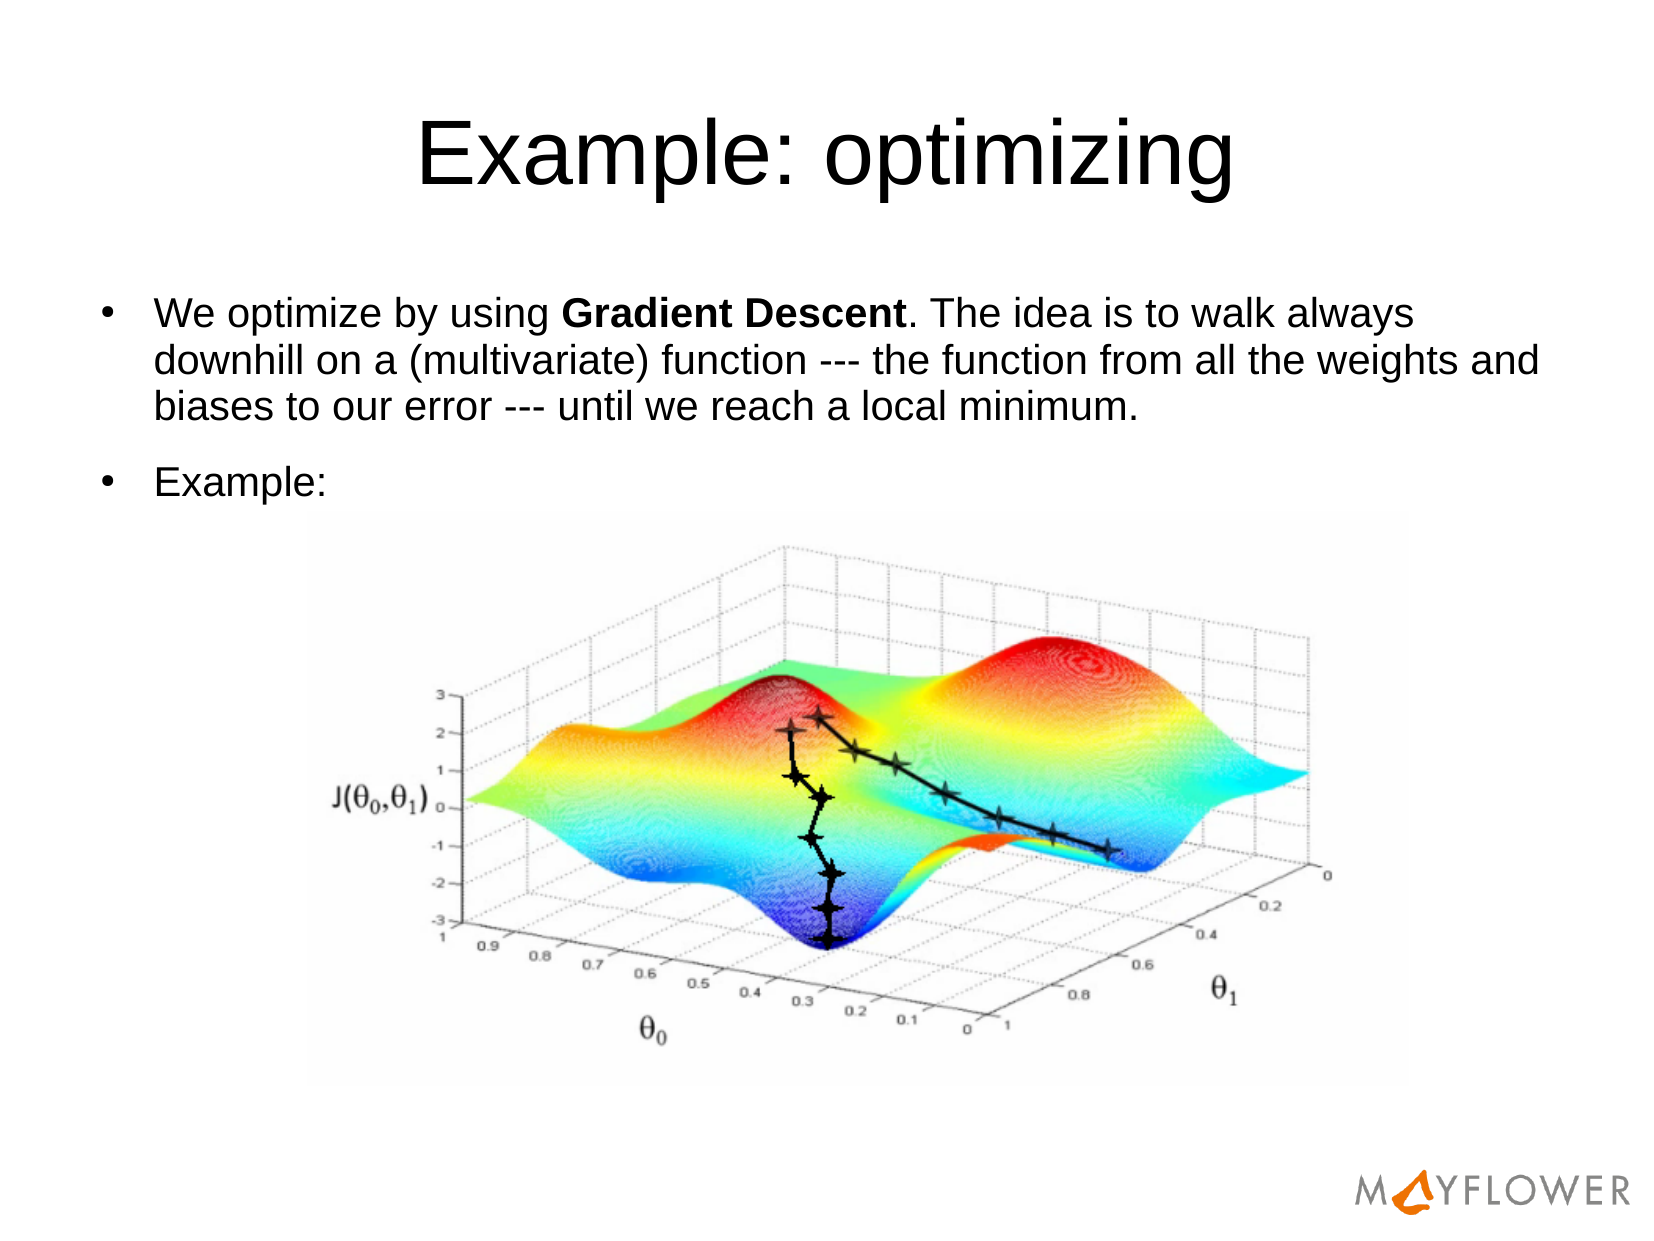

# Example: optimizing
We optimize by using Gradient Descent. The idea is to walk always downhill on a (multivariate) function --- the function from all the weights and biases to our error --- until we reach a local minimum.
Example: